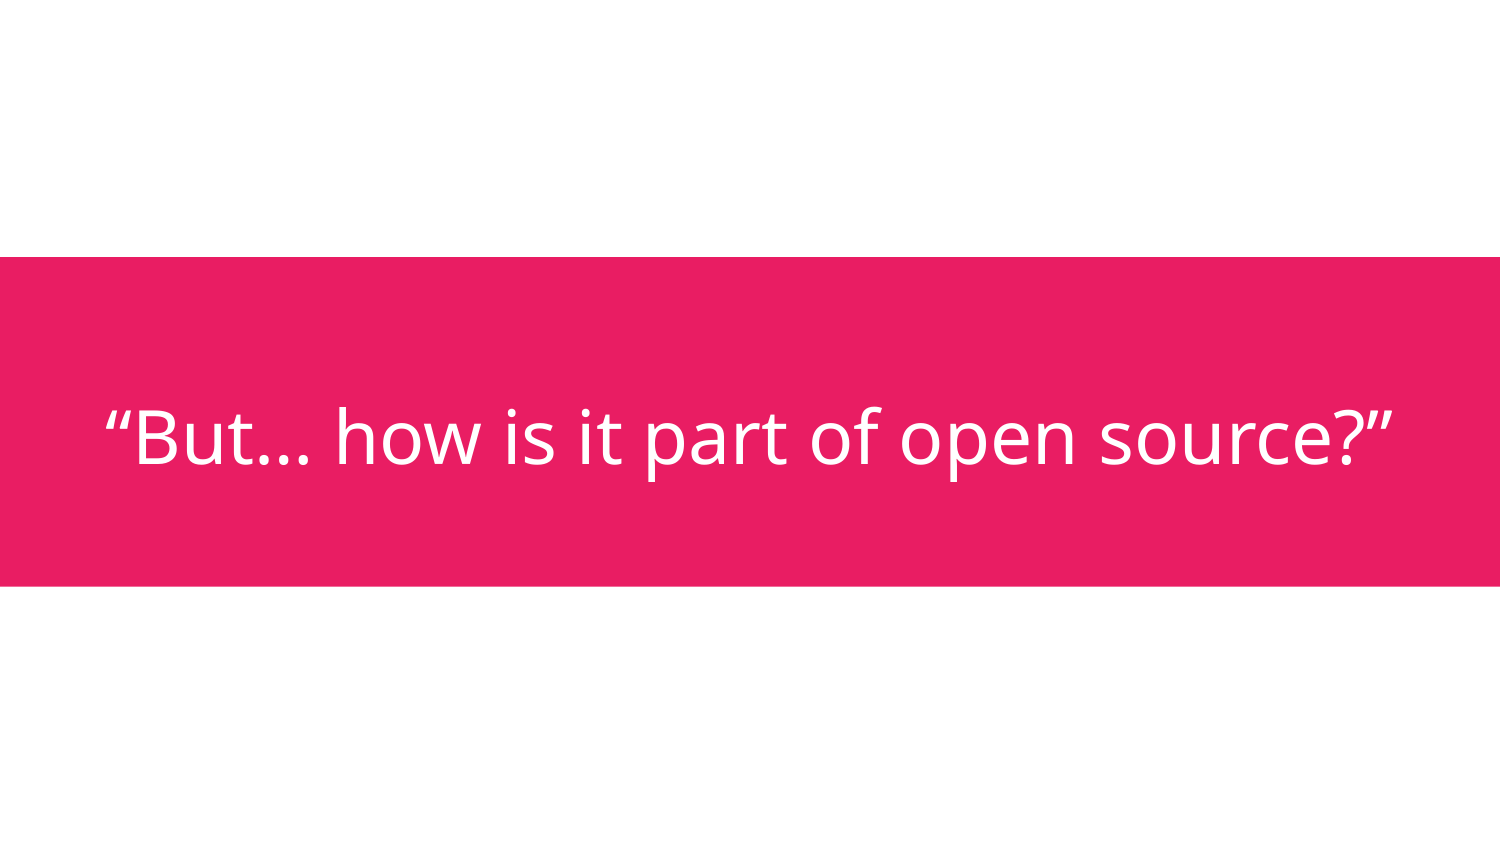

# “But… how is it part of open source?”